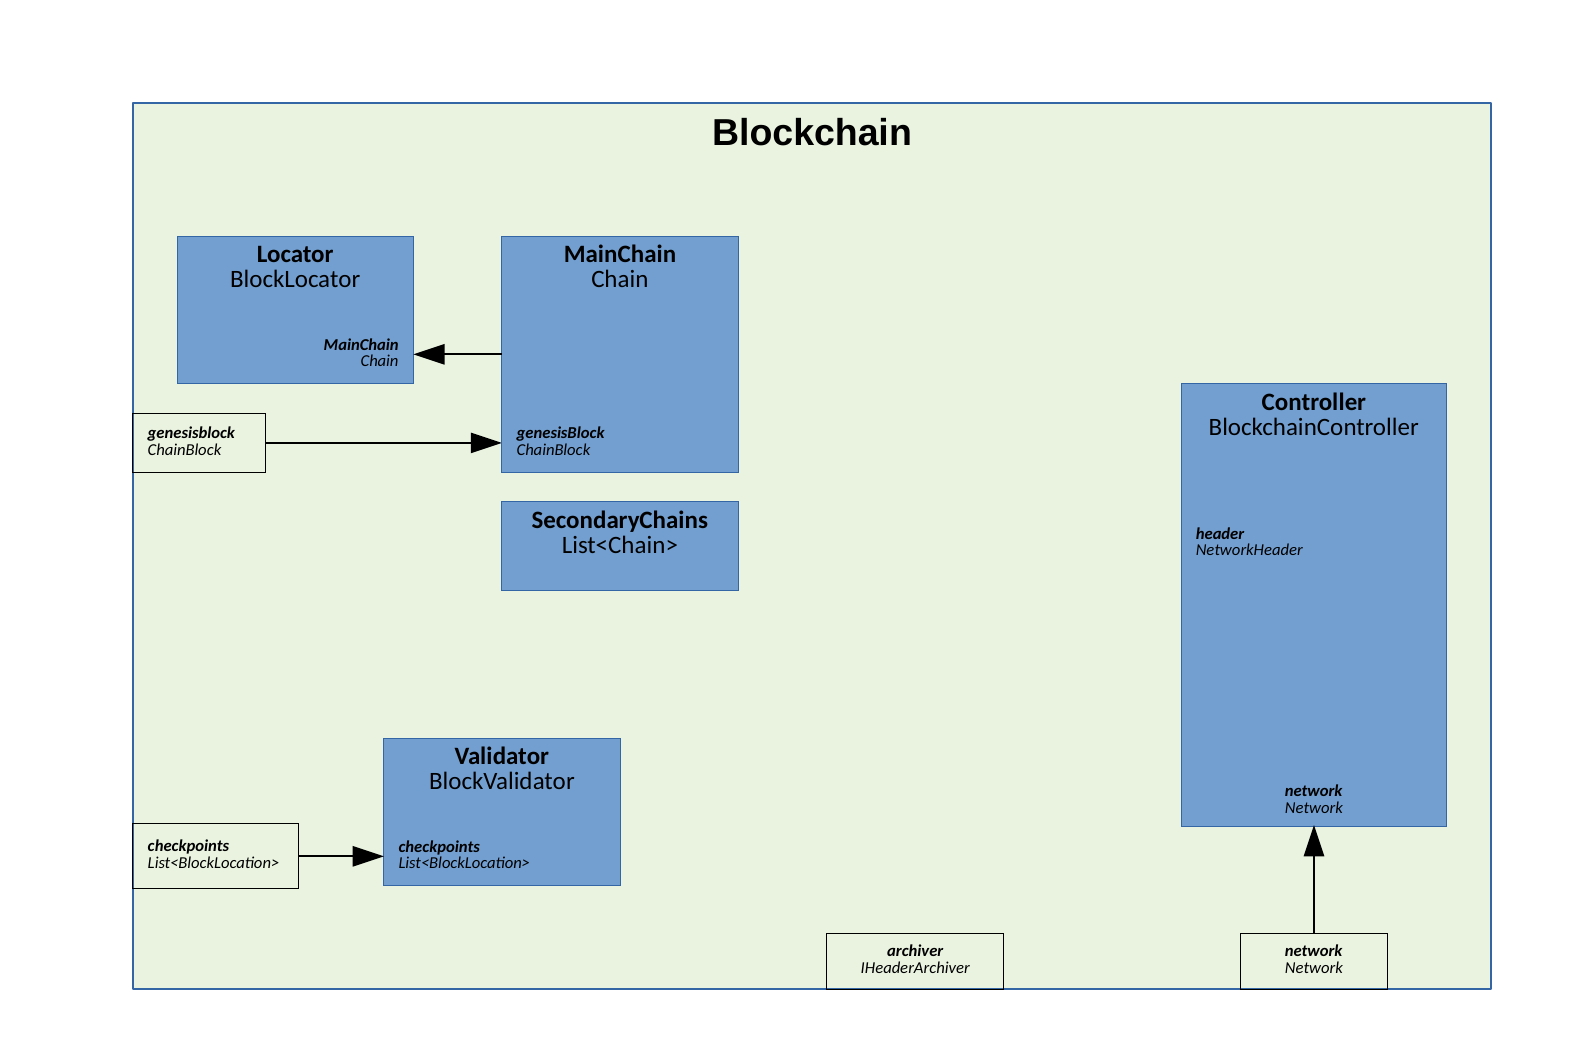

Blockchain
Locator
BlockLocator
MainChain
Chain
MainChain
Chain
Controller
BlockchainController
genesisblock
ChainBlock
genesisBlock
ChainBlock
SecondaryChains
List<Chain>
header
NetworkHeader
Validator
BlockValidator
network
Network
checkpoints
List<BlockLocation>
checkpoints
List<BlockLocation>
archiver
IHeaderArchiver
network
Network